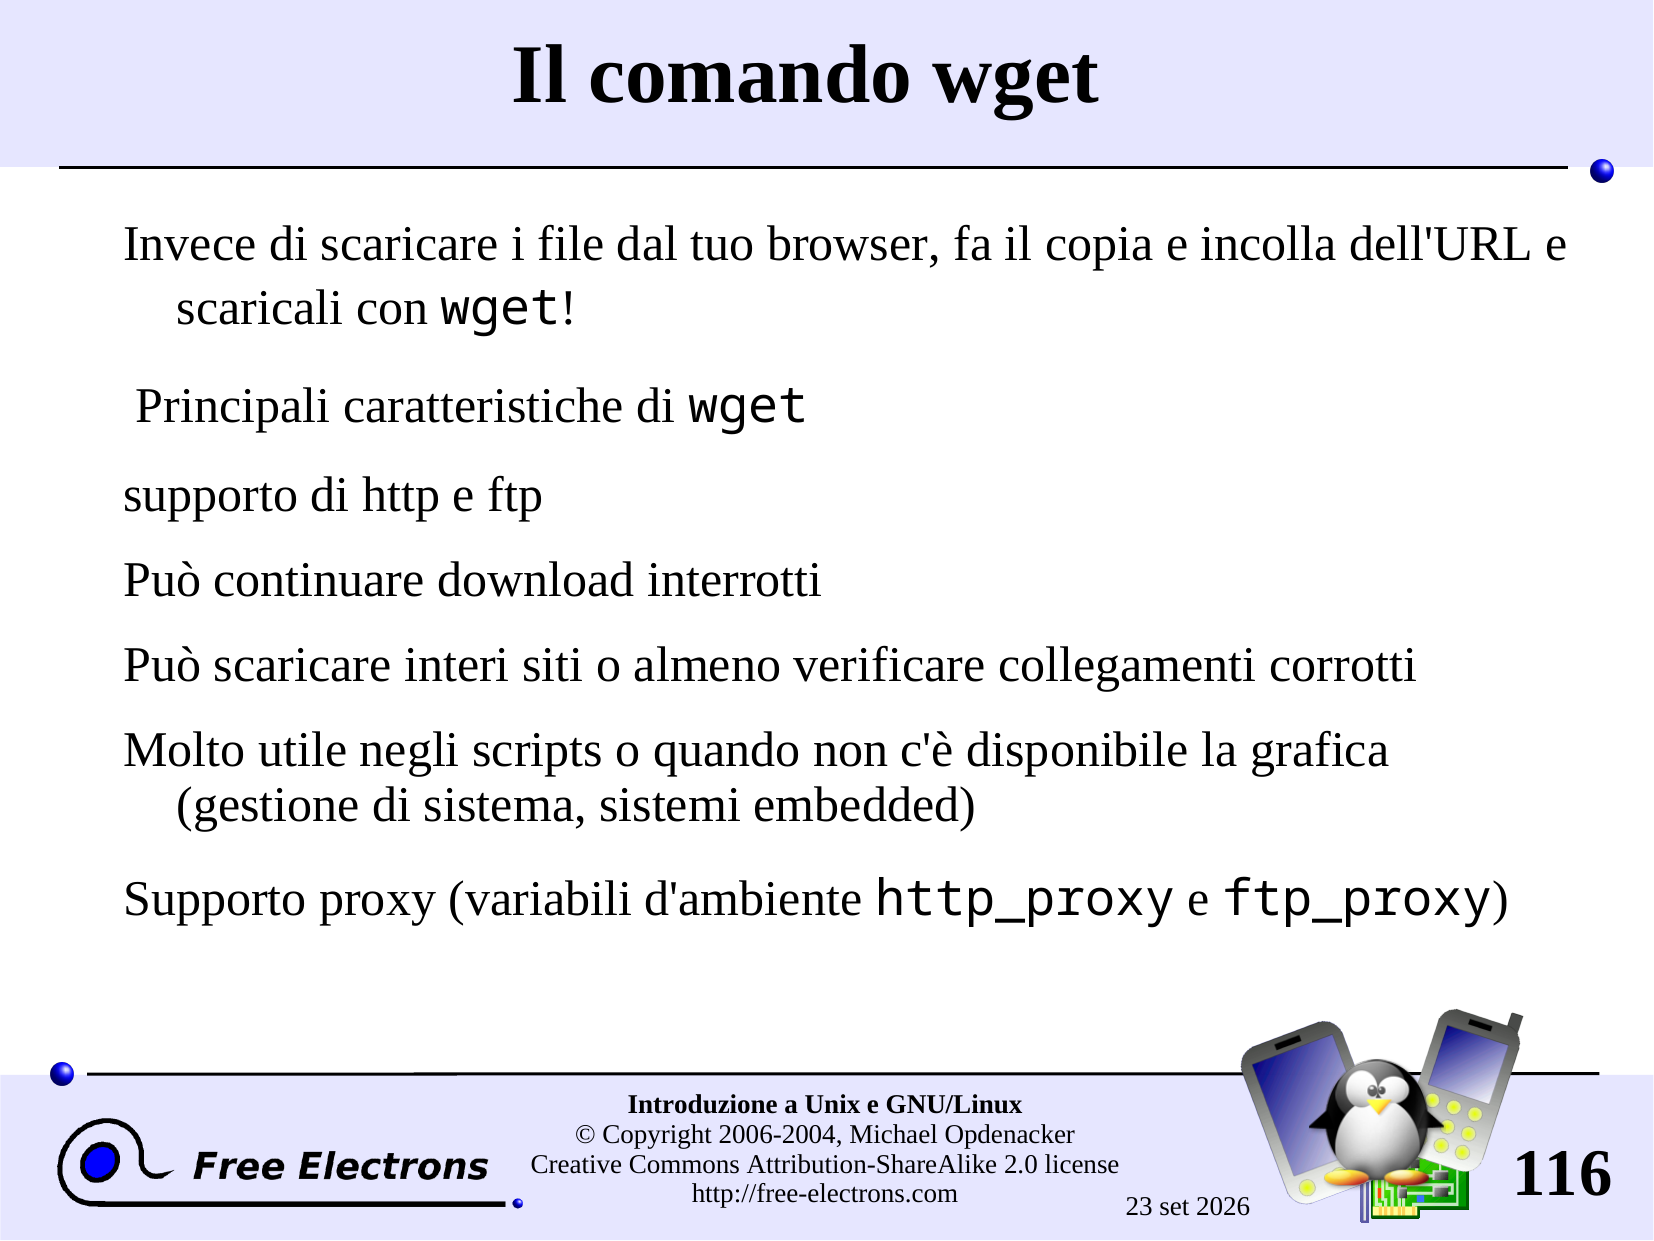

# Il comando wget
Invece di scaricare i file dal tuo browser, fa il copia e incolla dell'URL e scaricali con wget!
 Principali caratteristiche di wget
supporto di http e ftp
Può continuare download interrotti
Può scaricare interi siti o almeno verificare collegamenti corrotti
Molto utile negli scripts o quando non c'è disponibile la grafica (gestione di sistema, sistemi embedded)
Supporto proxy (variabili d'ambiente http_proxy e ftp_proxy)